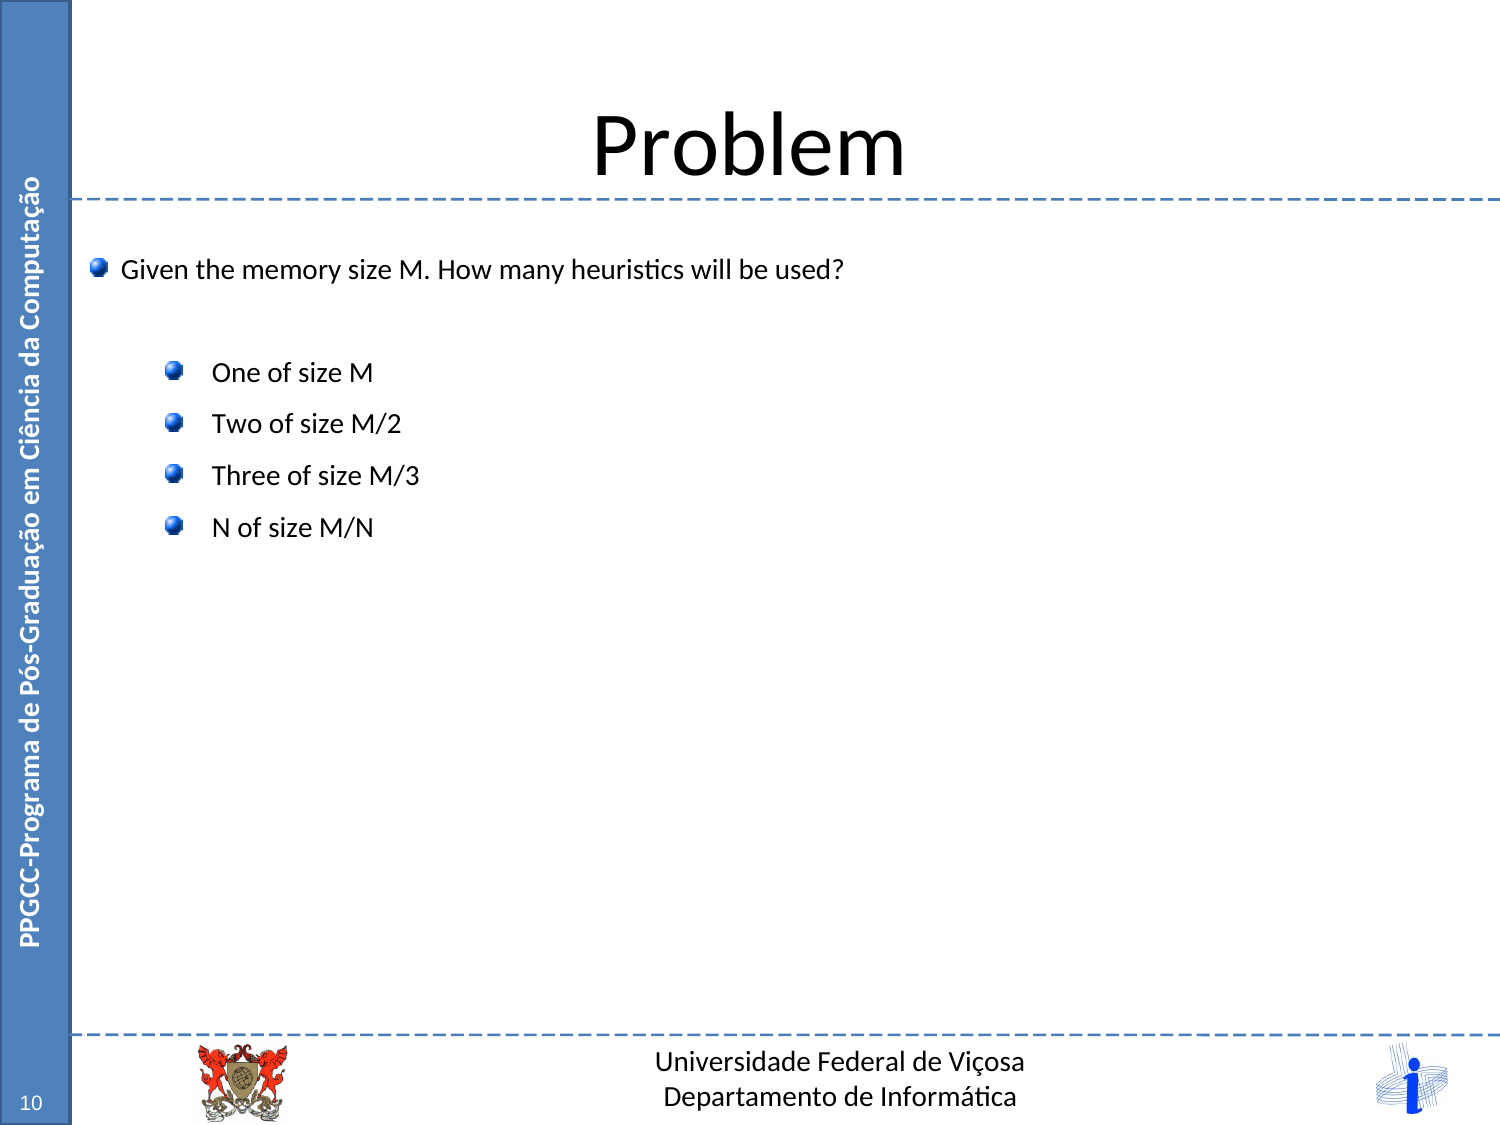

Problem
 Given the memory size M. How many heuristics will be used?
One of size M
Two of size M/2
Three of size M/3
N of size M/N
PPGCC-Programa de Pós-Graduação em Ciência da Computação
Universidade Federal de Viçosa
Departamento de Informática